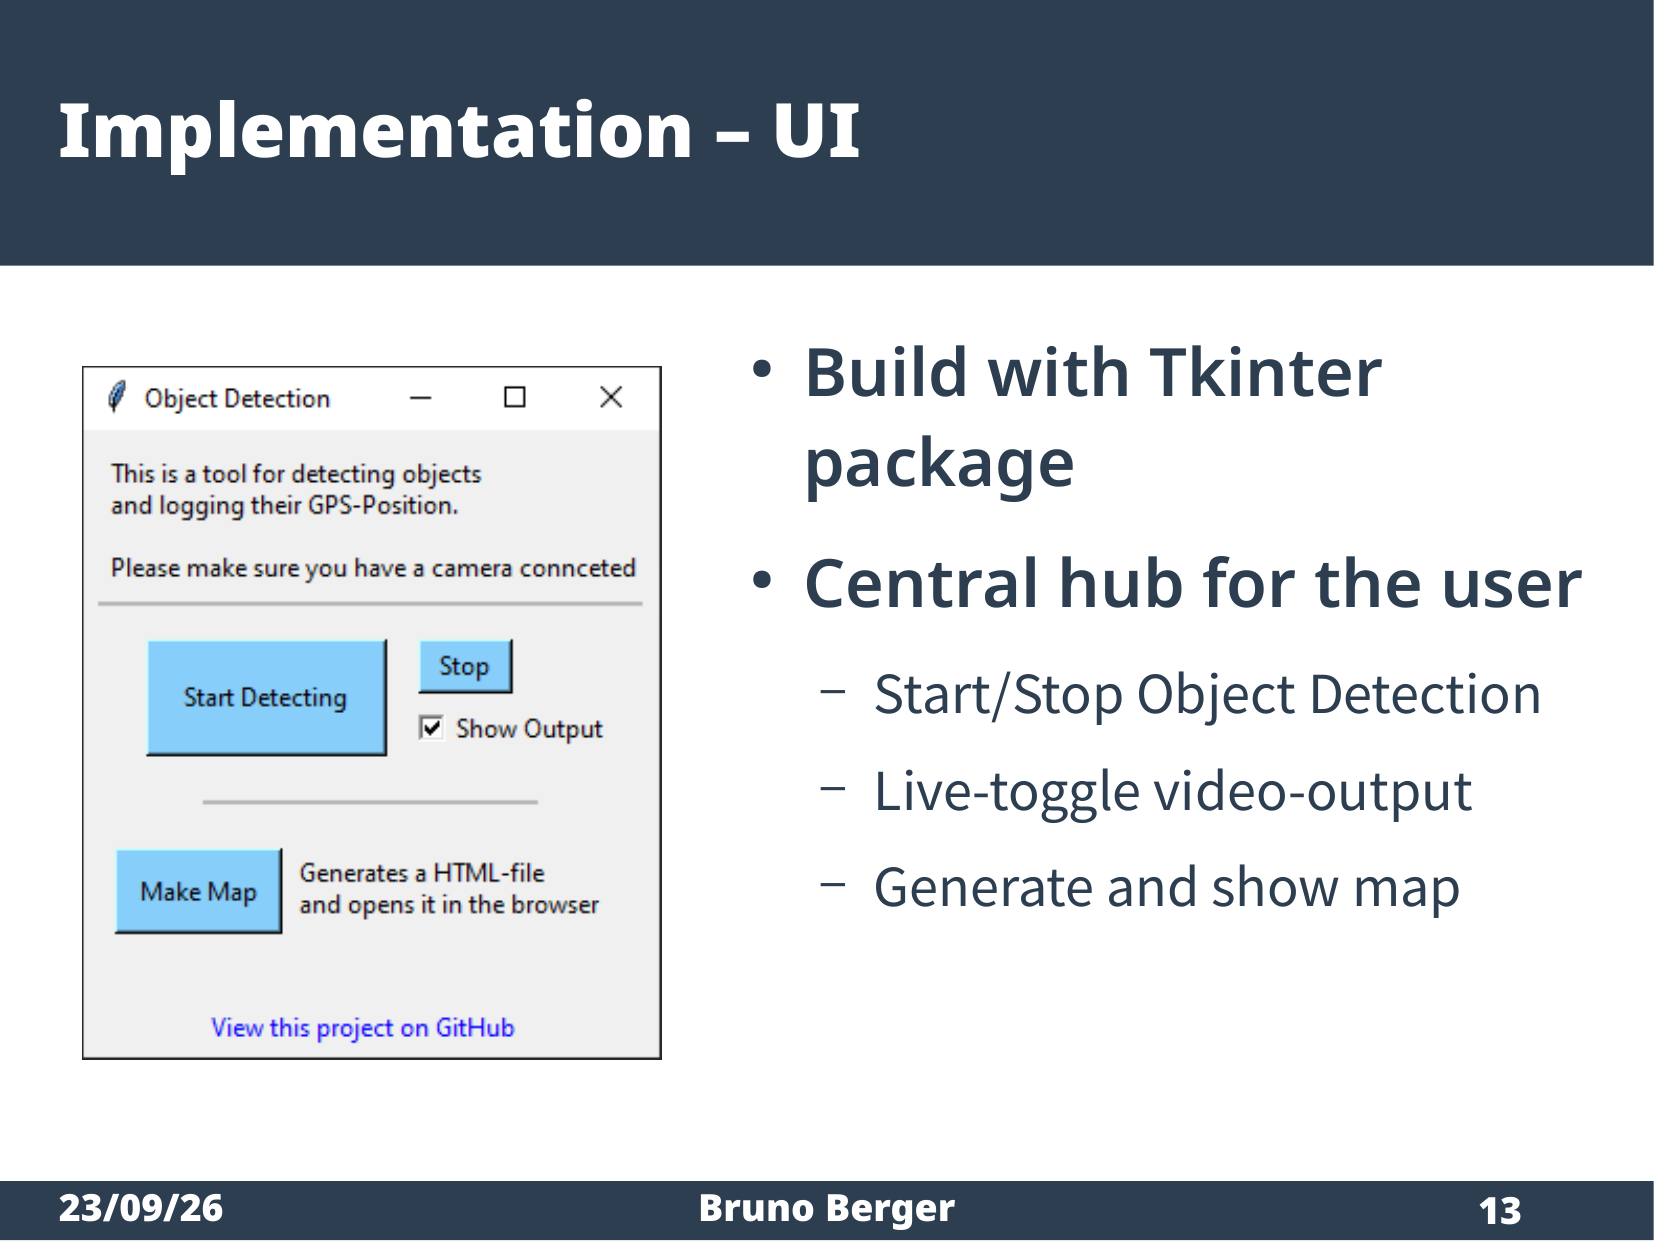

# Implementation – UI
Build with Tkinter package
Central hub for the user
Start/Stop Object Detection
Live-toggle video-output
Generate and show map
Bruno Berger
13